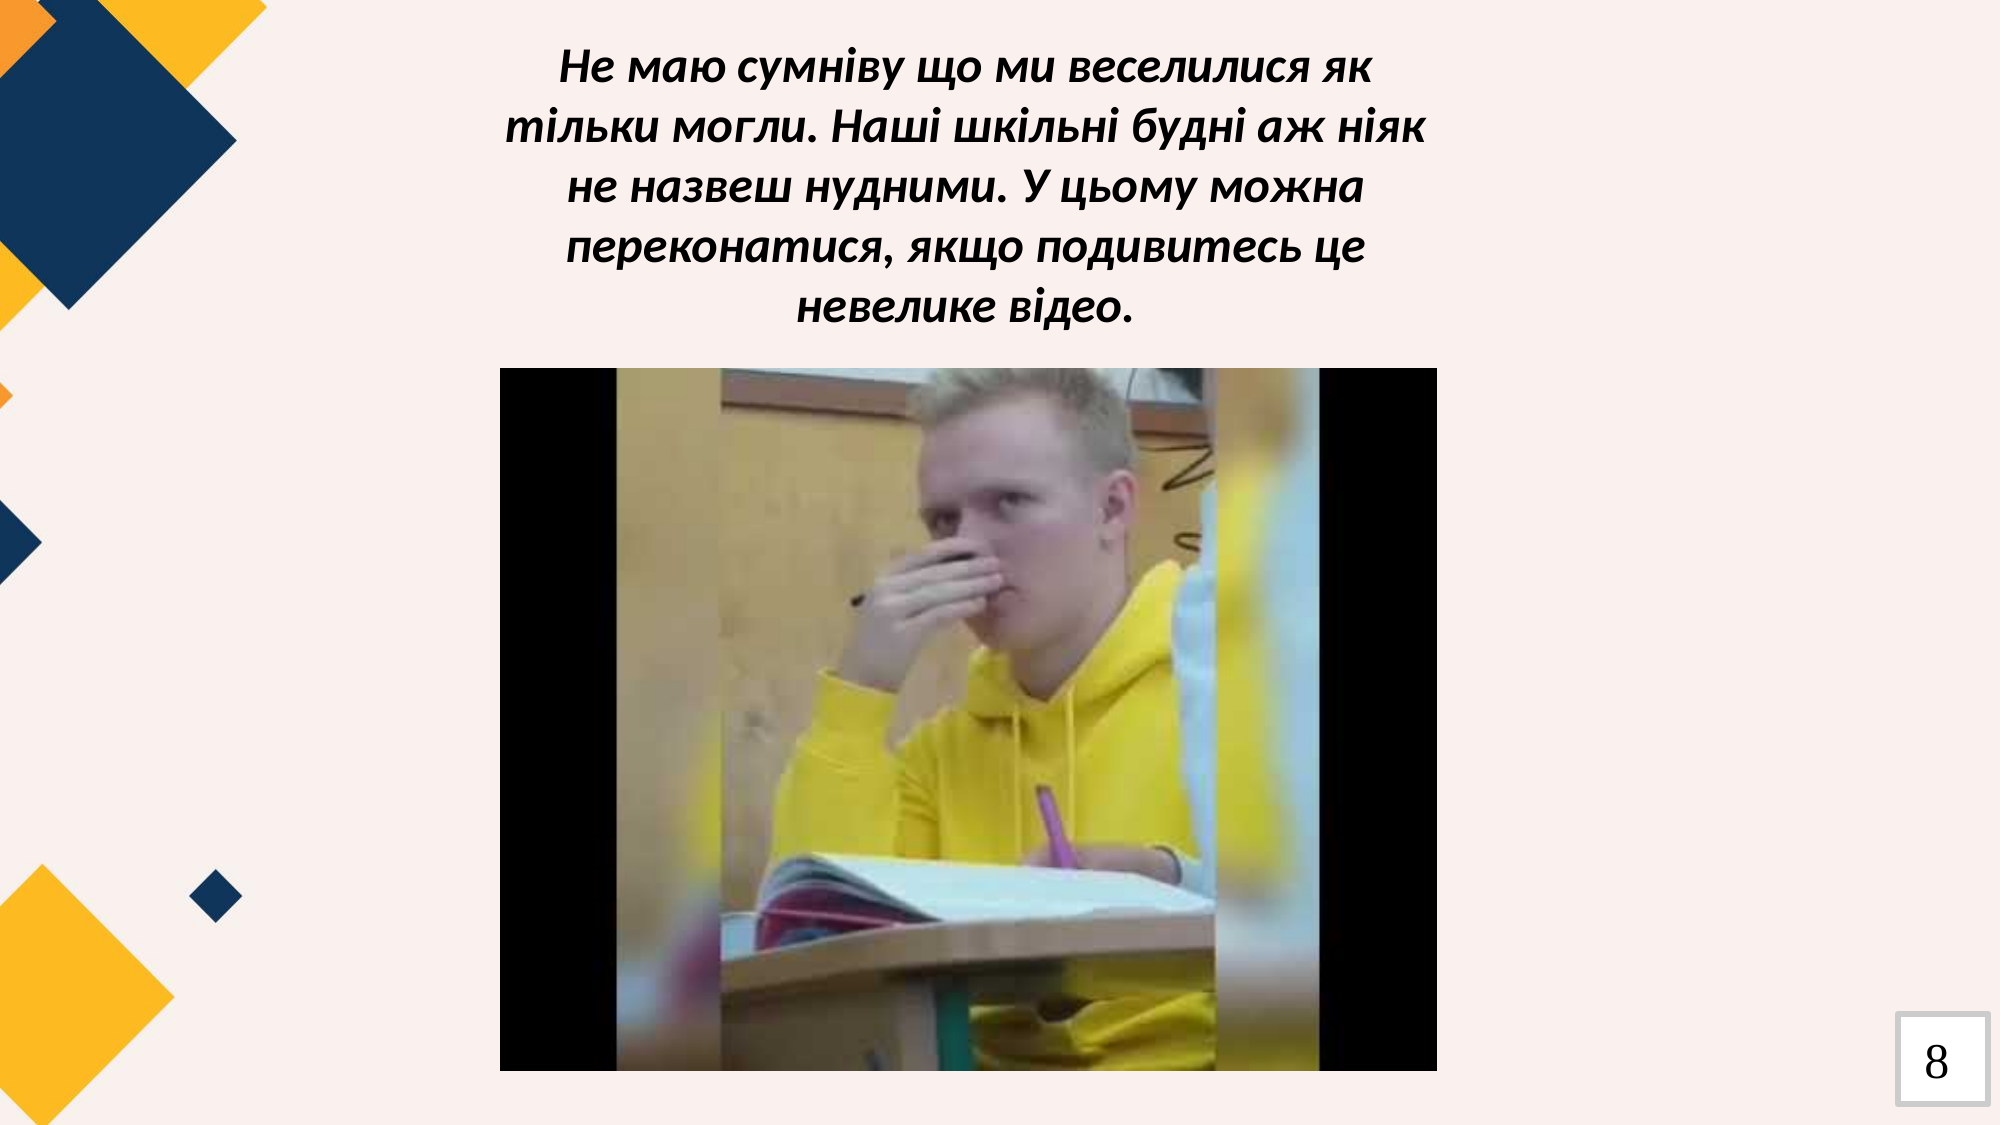

Не маю сумніву що ми веселилися як тільки могли. Наші шкільні будні аж ніяк не назвеш нудними. У цьому можна переконатися, якщо подивитесь це невелике відео.
8